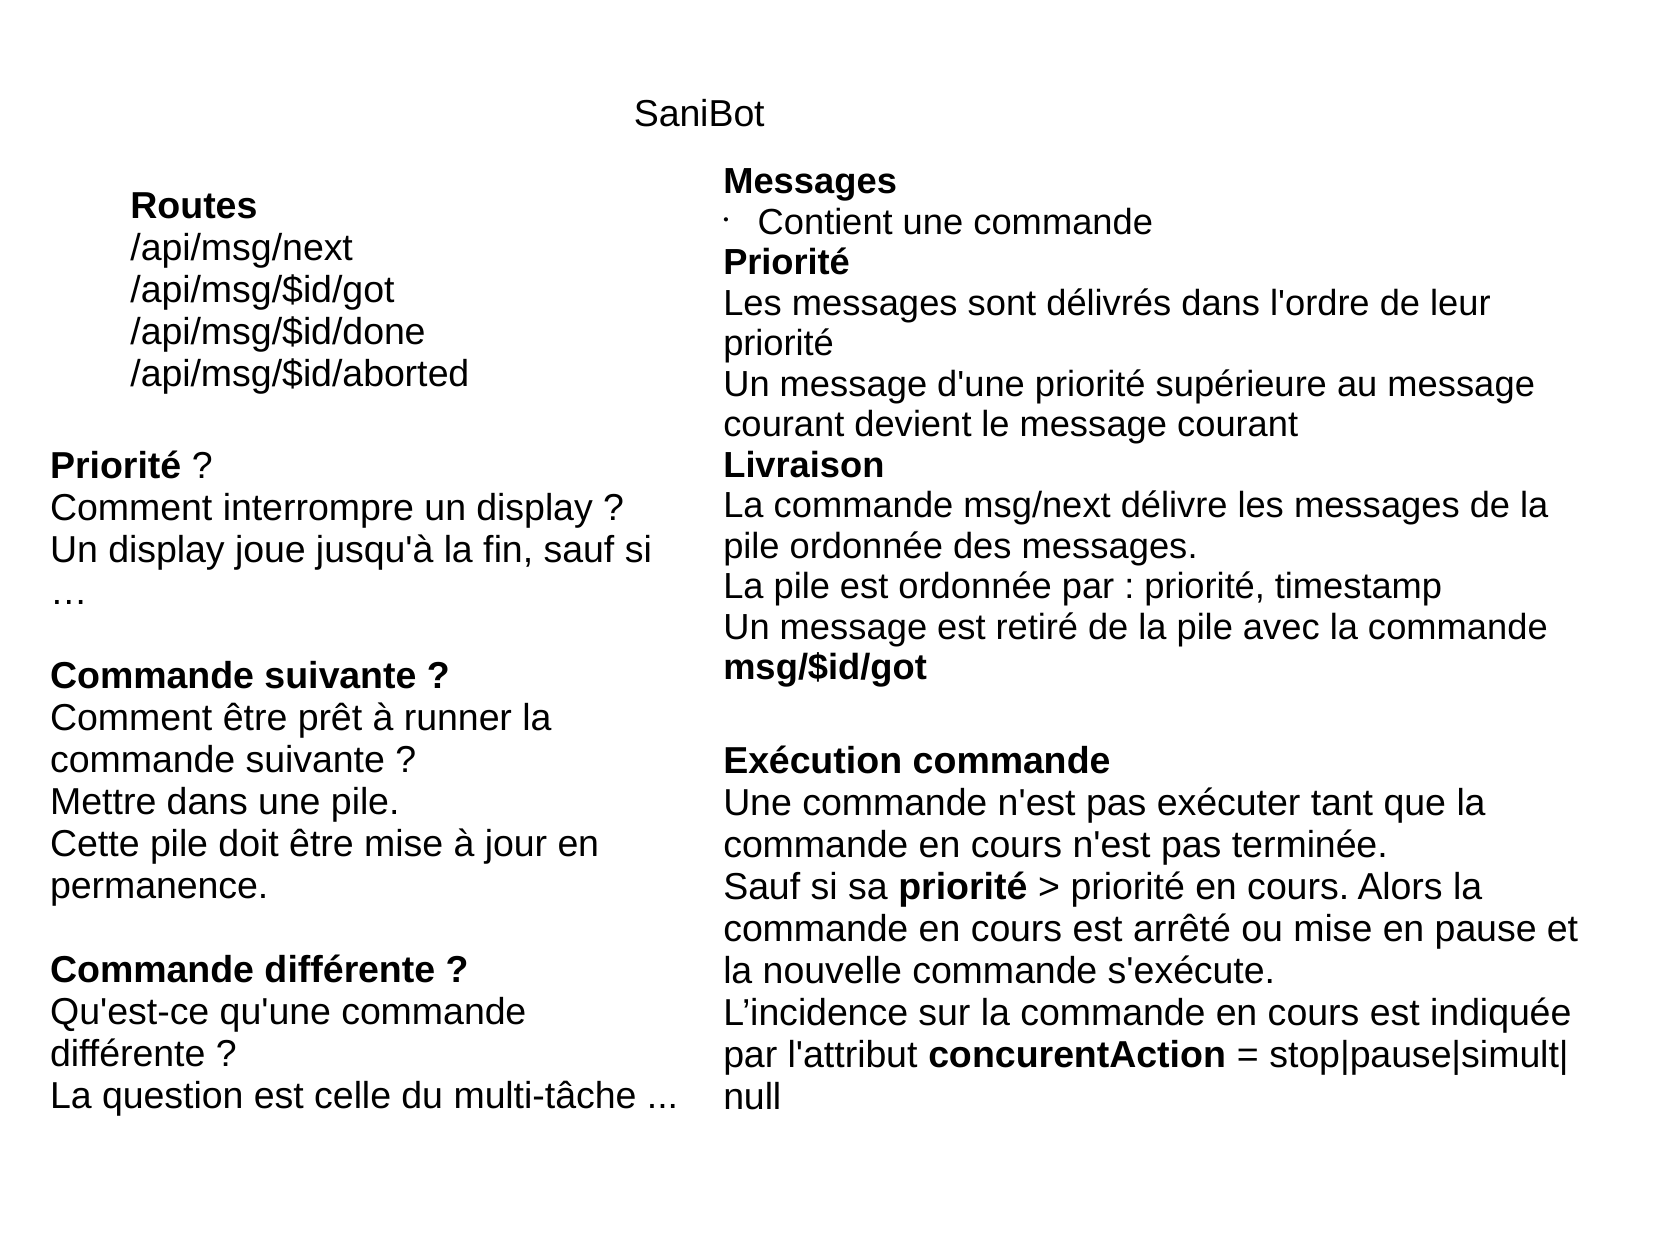

SaniBot
Messages
Contient une commande
Priorité
Les messages sont délivrés dans l'ordre de leur priorité
Un message d'une priorité supérieure au message courant devient le message courant
Livraison
La commande msg/next délivre les messages de la pile ordonnée des messages.
La pile est ordonnée par : priorité, timestamp
Un message est retiré de la pile avec la commande msg/$id/got
Routes
/api/msg/next
/api/msg/$id/got
/api/msg/$id/done
/api/msg/$id/aborted
Priorité ?
Comment interrompre un display ?
Un display joue jusqu'à la fin, sauf si …
Commande suivante ?
Comment être prêt à runner la commande suivante ?
Mettre dans une pile.
Cette pile doit être mise à jour en permanence.
Commande différente ?
Qu'est-ce qu'une commande différente ?
La question est celle du multi-tâche ...
Exécution commande
Une commande n'est pas exécuter tant que la commande en cours n'est pas terminée.
Sauf si sa priorité > priorité en cours. Alors la commande en cours est arrêté ou mise en pause et la nouvelle commande s'exécute.
L’incidence sur la commande en cours est indiquée par l'attribut concurentAction = stop|pause|simult|null